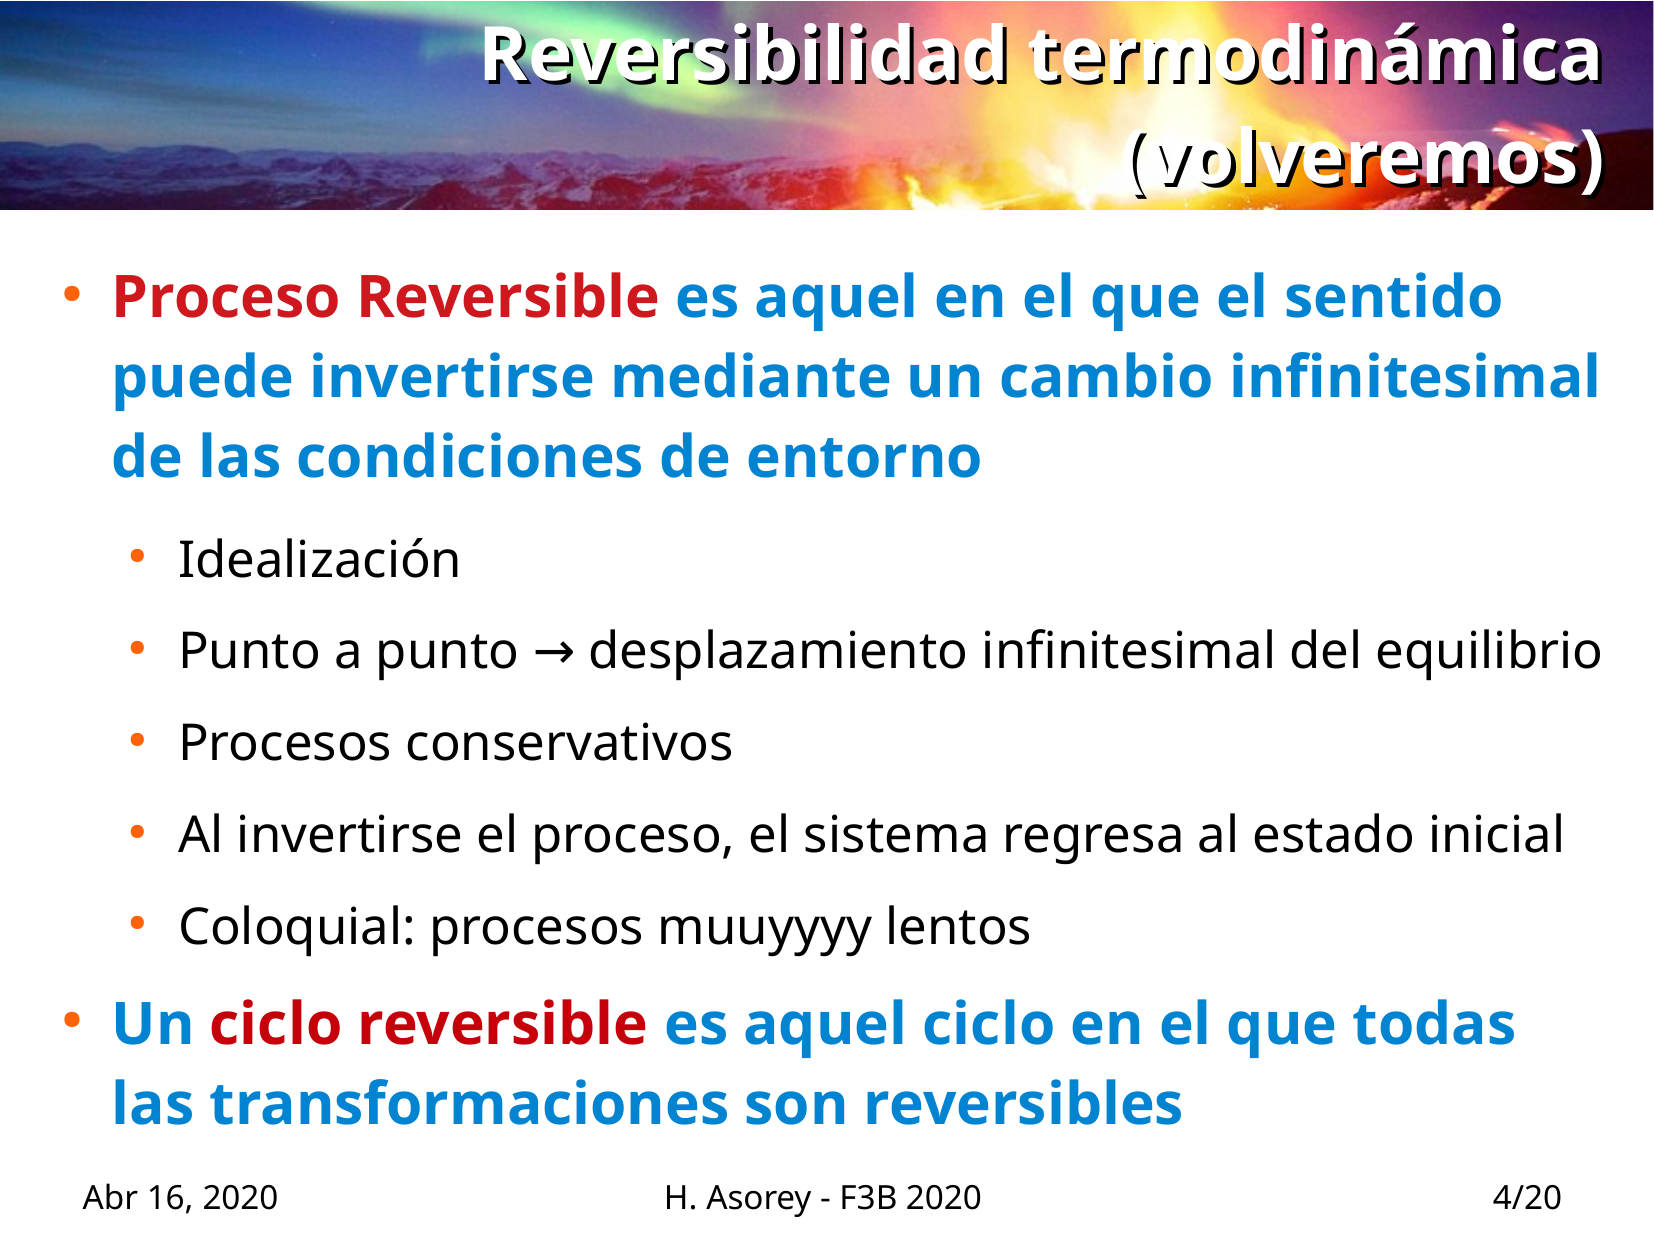

# Reversibilidad termodinámica (volveremos)
Proceso Reversible es aquel en el que el sentido puede invertirse mediante un cambio infinitesimal de las condiciones de entorno
Idealización
Punto a punto → desplazamiento infinitesimal del equilibrio
Procesos conservativos
Al invertirse el proceso, el sistema regresa al estado inicial
Coloquial: procesos muuyyyy lentos
Un ciclo reversible es aquel ciclo en el que todas las transformaciones son reversibles
Abr 16, 2020
H. Asorey - F3B 2020
4